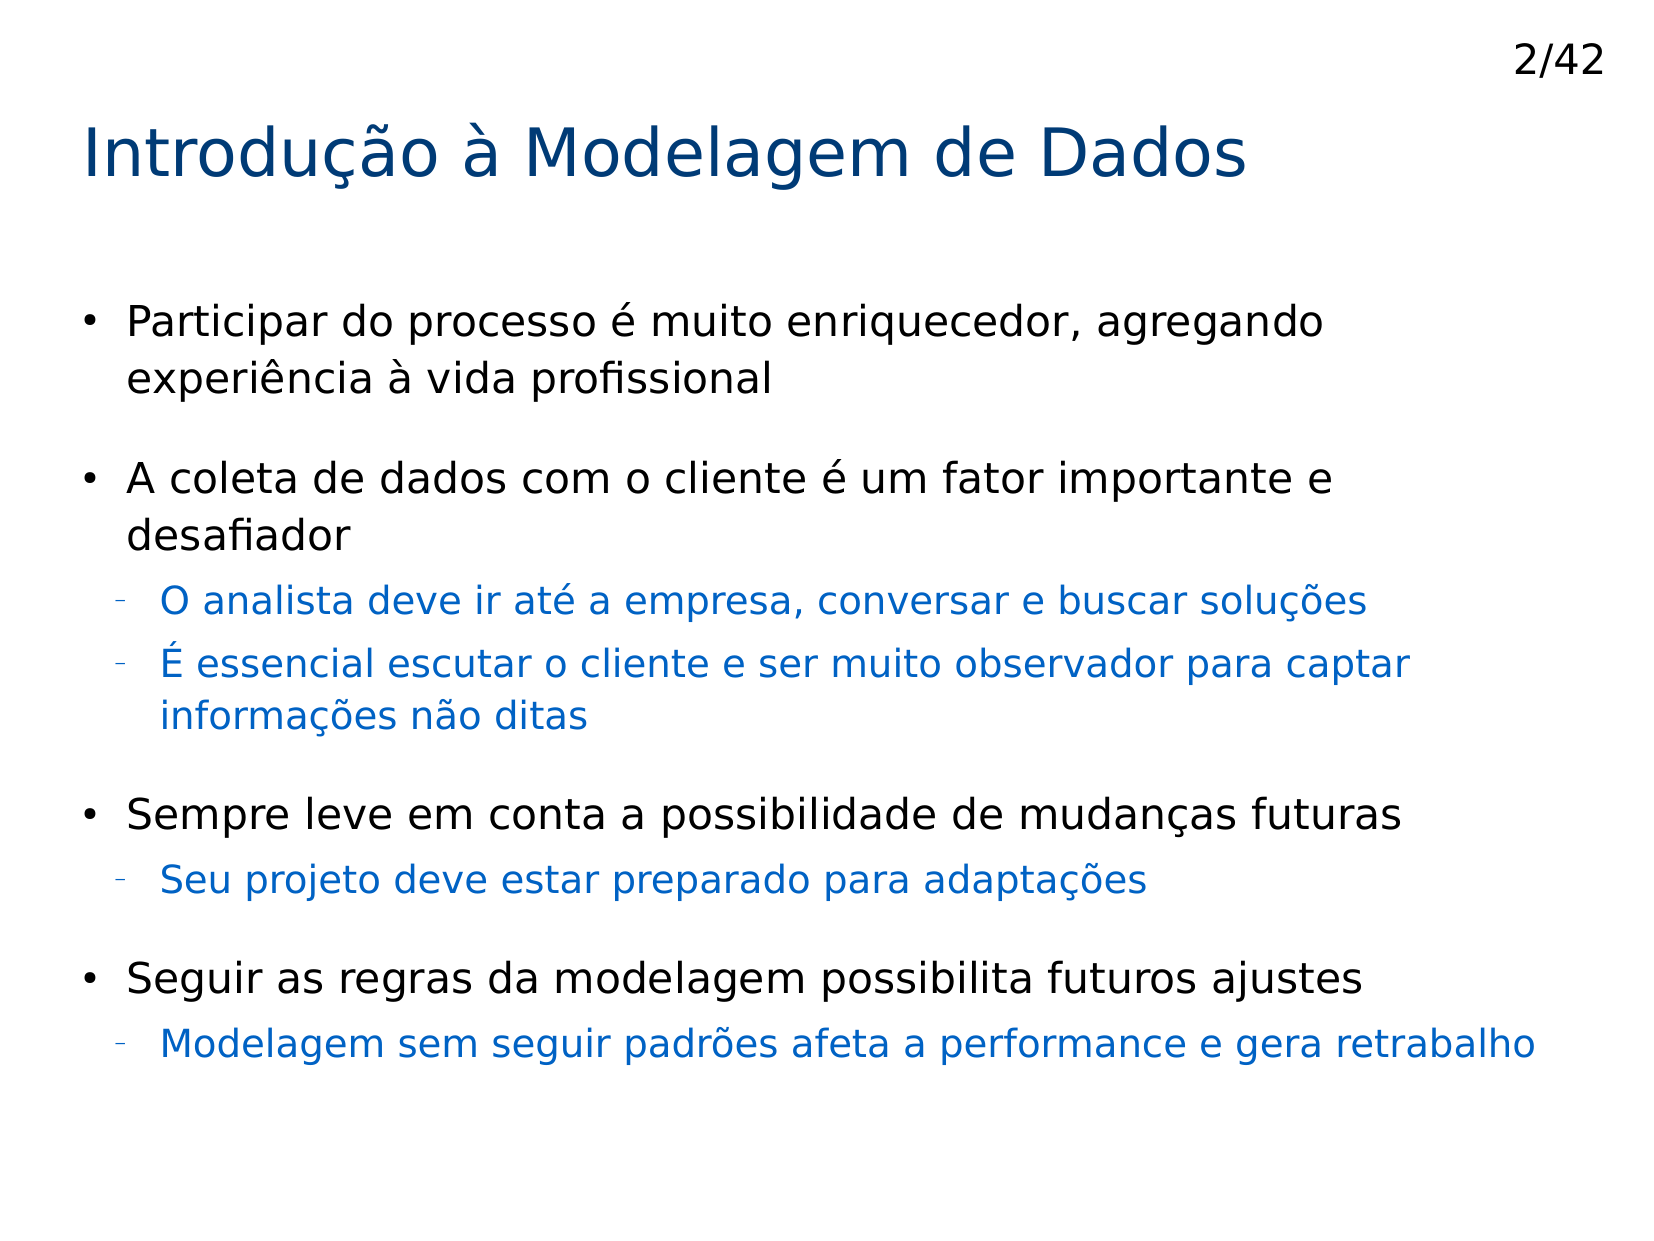

2
# Introdução à Modelagem de Dados
Participar do processo é muito enriquecedor, agregando experiência à vida profissional
A coleta de dados com o cliente é um fator importante e desafiador
O analista deve ir até a empresa, conversar e buscar soluções
É essencial escutar o cliente e ser muito observador para captar informações não ditas
Sempre leve em conta a possibilidade de mudanças futuras
Seu projeto deve estar preparado para adaptações
Seguir as regras da modelagem possibilita futuros ajustes
Modelagem sem seguir padrões afeta a performance e gera retrabalho